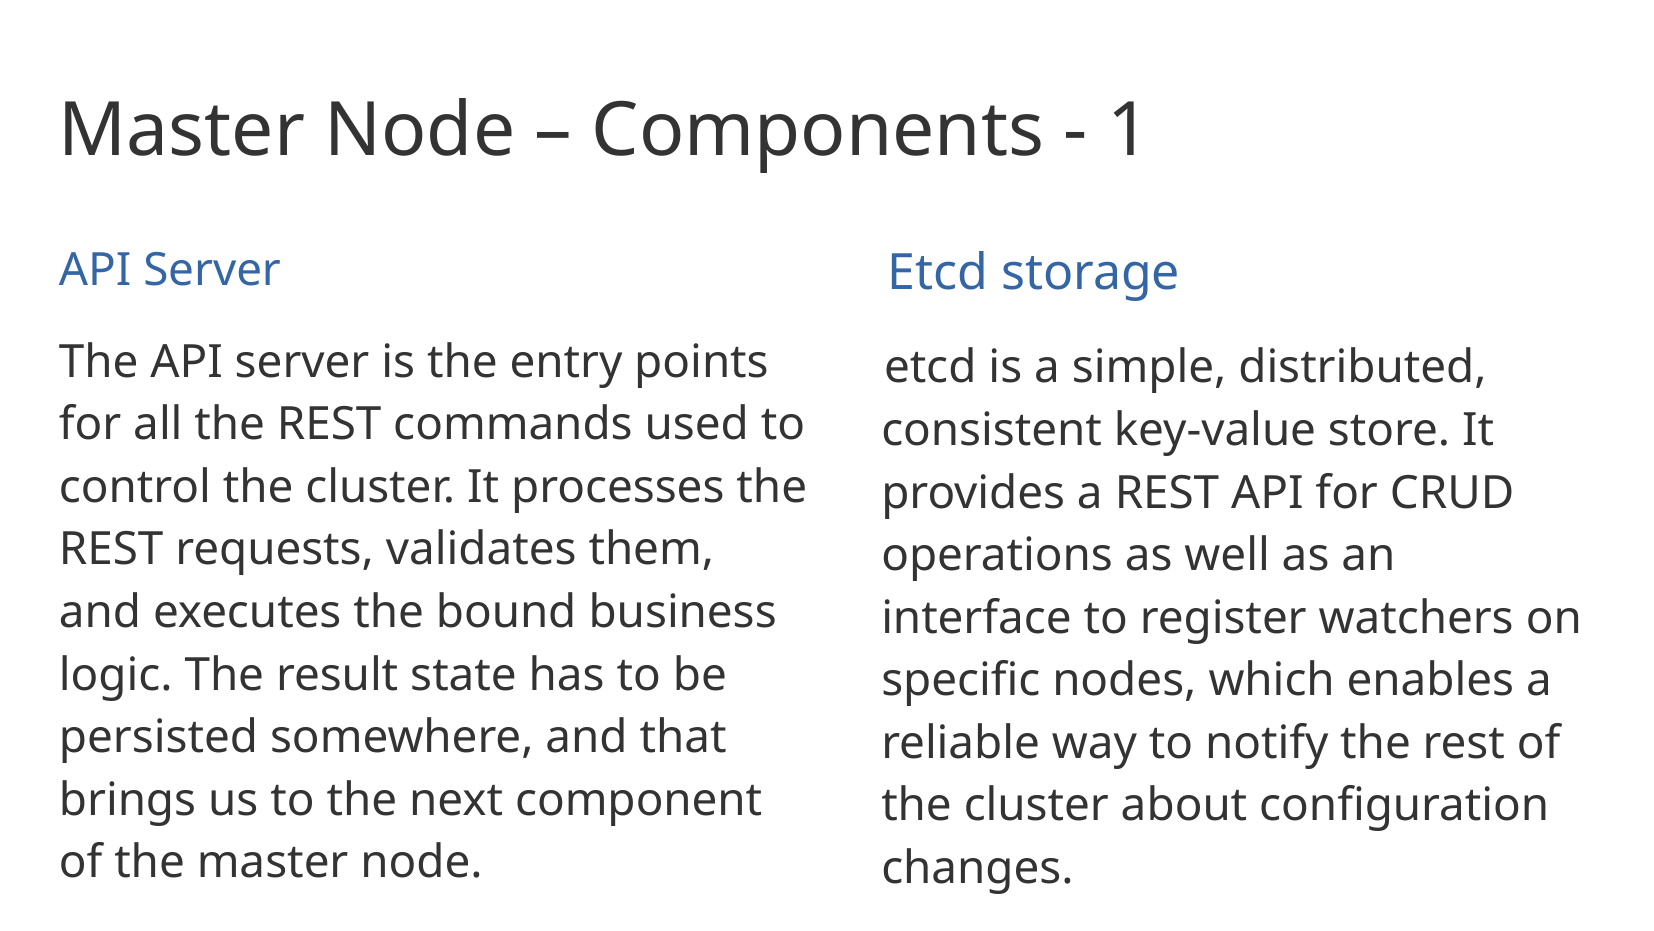

# Master Node – Components - 1
API Server
The API server is the entry points for all the REST commands used to control the cluster. It processes the REST requests, validates them, and executes the bound business logic. The result state has to be persisted somewhere, and that brings us to the next component of the master node.
Etcd storage
etcd is a simple, distributed, consistent key-value store. It provides a REST API for CRUD operations as well as an interface to register watchers on specific nodes, which enables a reliable way to notify the rest of the cluster about configuration changes.